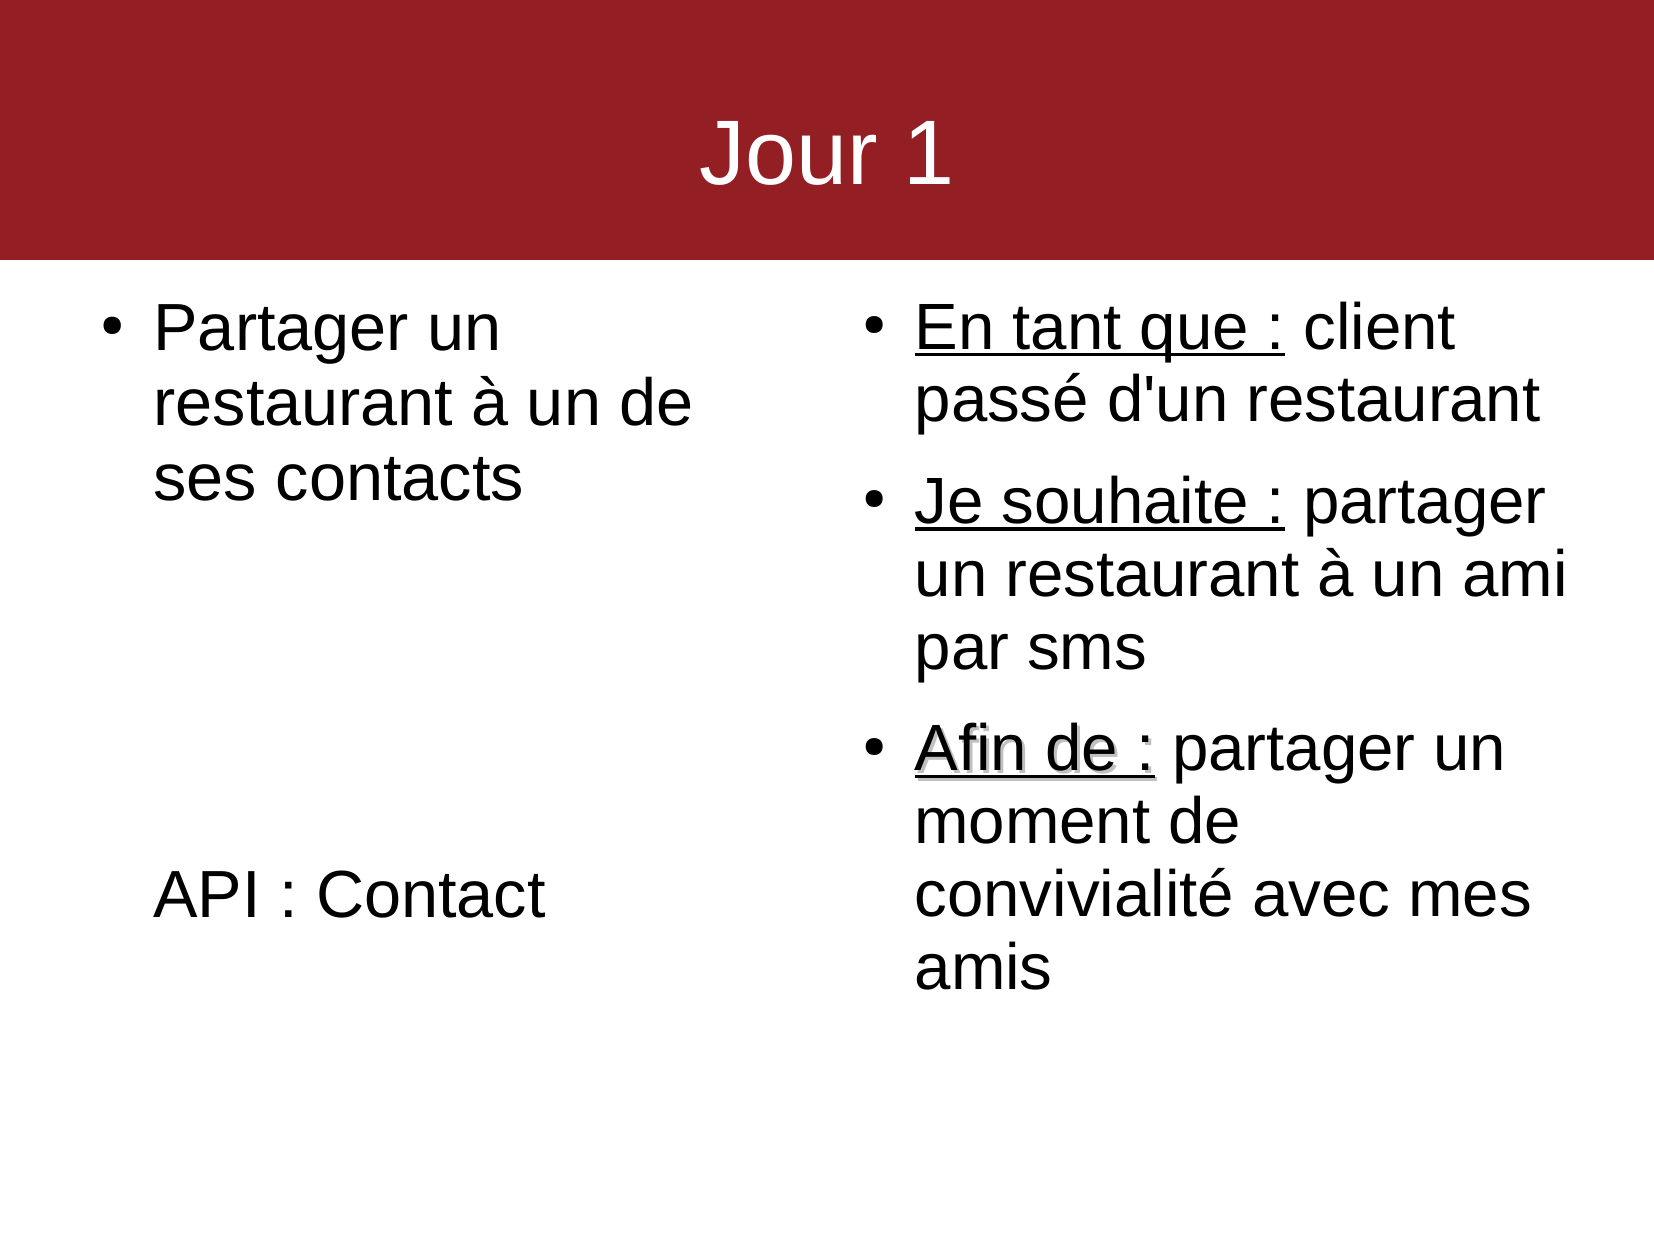

# Jour 1
Partager un restaurant à un de ses contacts
API : Contact
En tant que : client passé d'un restaurant
Je souhaite : partager un restaurant à un ami par sms
Afin de : partager un moment de convivialité avec mes amis